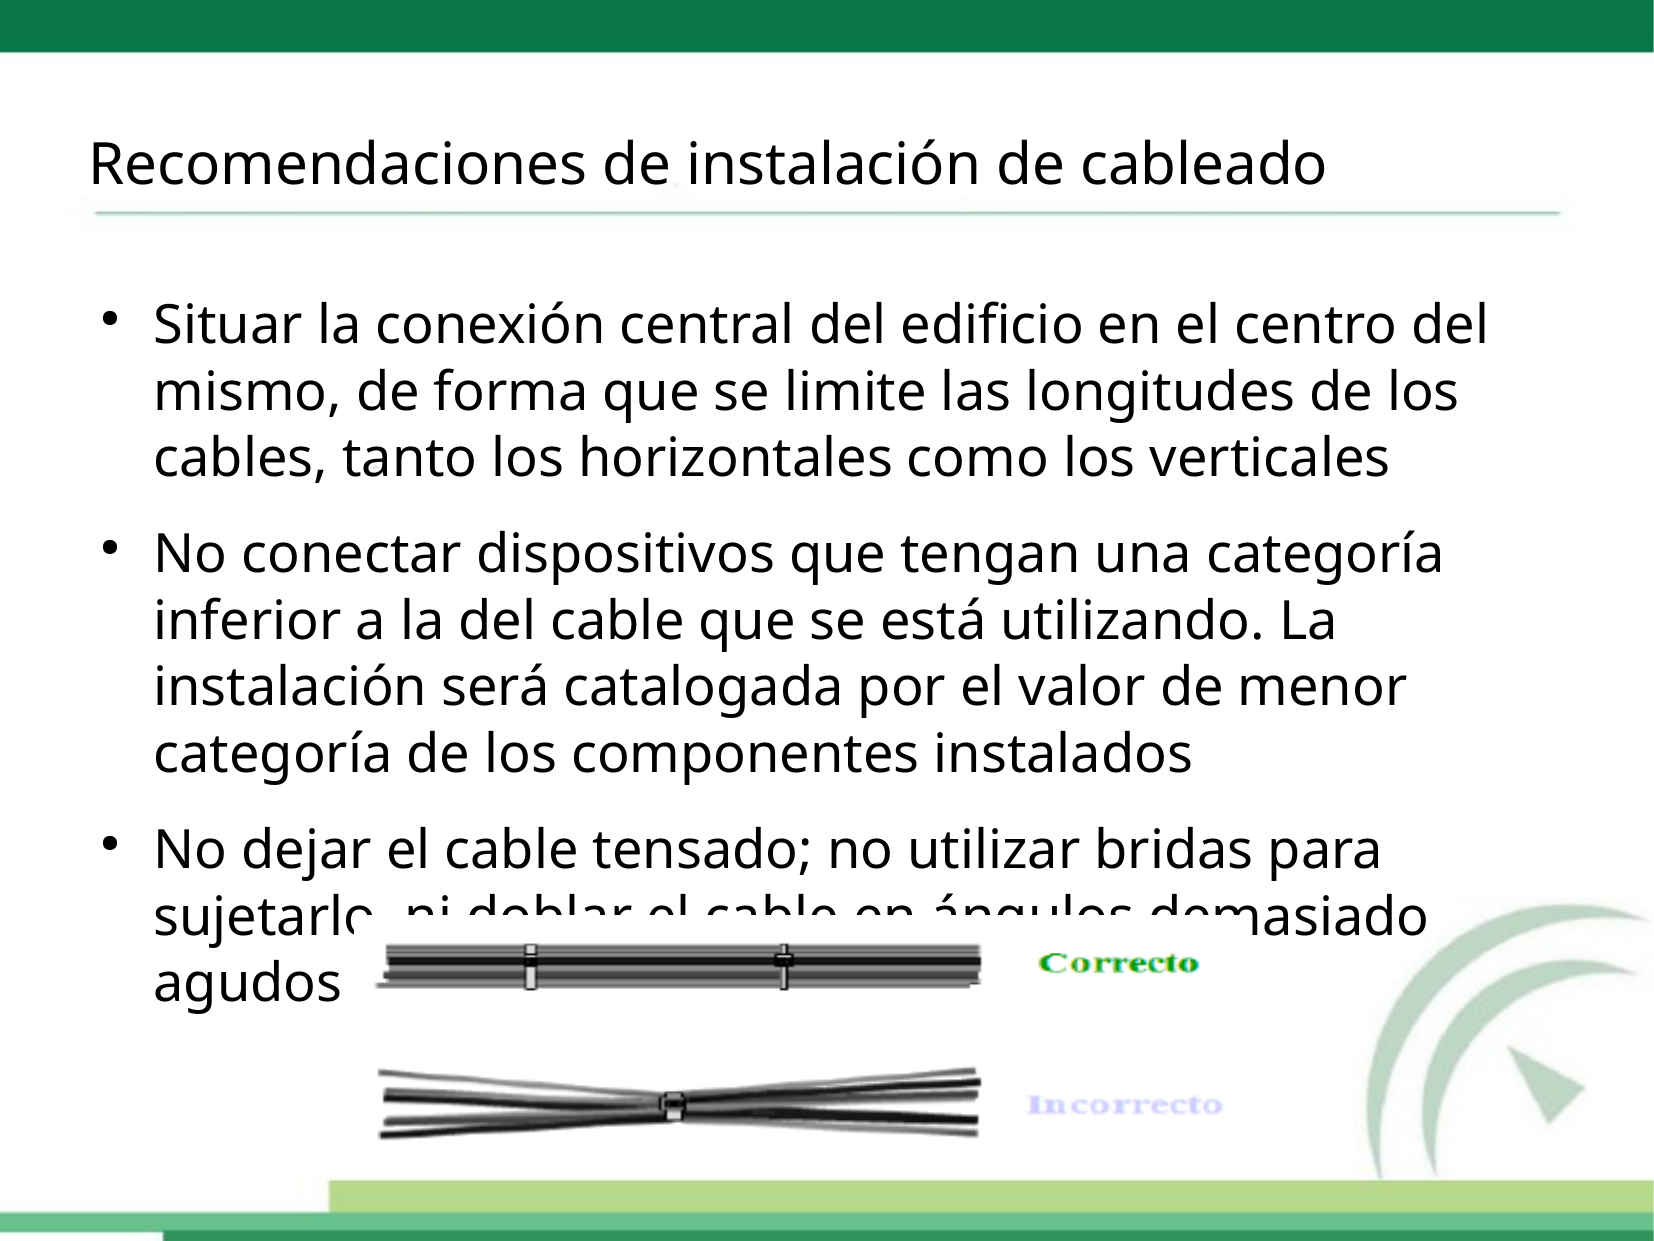

# Recomendaciones de instalación de cableado
Situar la conexión central del edificio en el centro del mismo, de forma que se limite las longitudes de los cables, tanto los horizontales como los verticales
No conectar dispositivos que tengan una categoría inferior a la del cable que se está utilizando. La instalación será catalogada por el valor de menor categoría de los componentes instalados
No dejar el cable tensado; no utilizar bridas para sujetarlo, ni doblar el cable en ángulos demasiado agudos